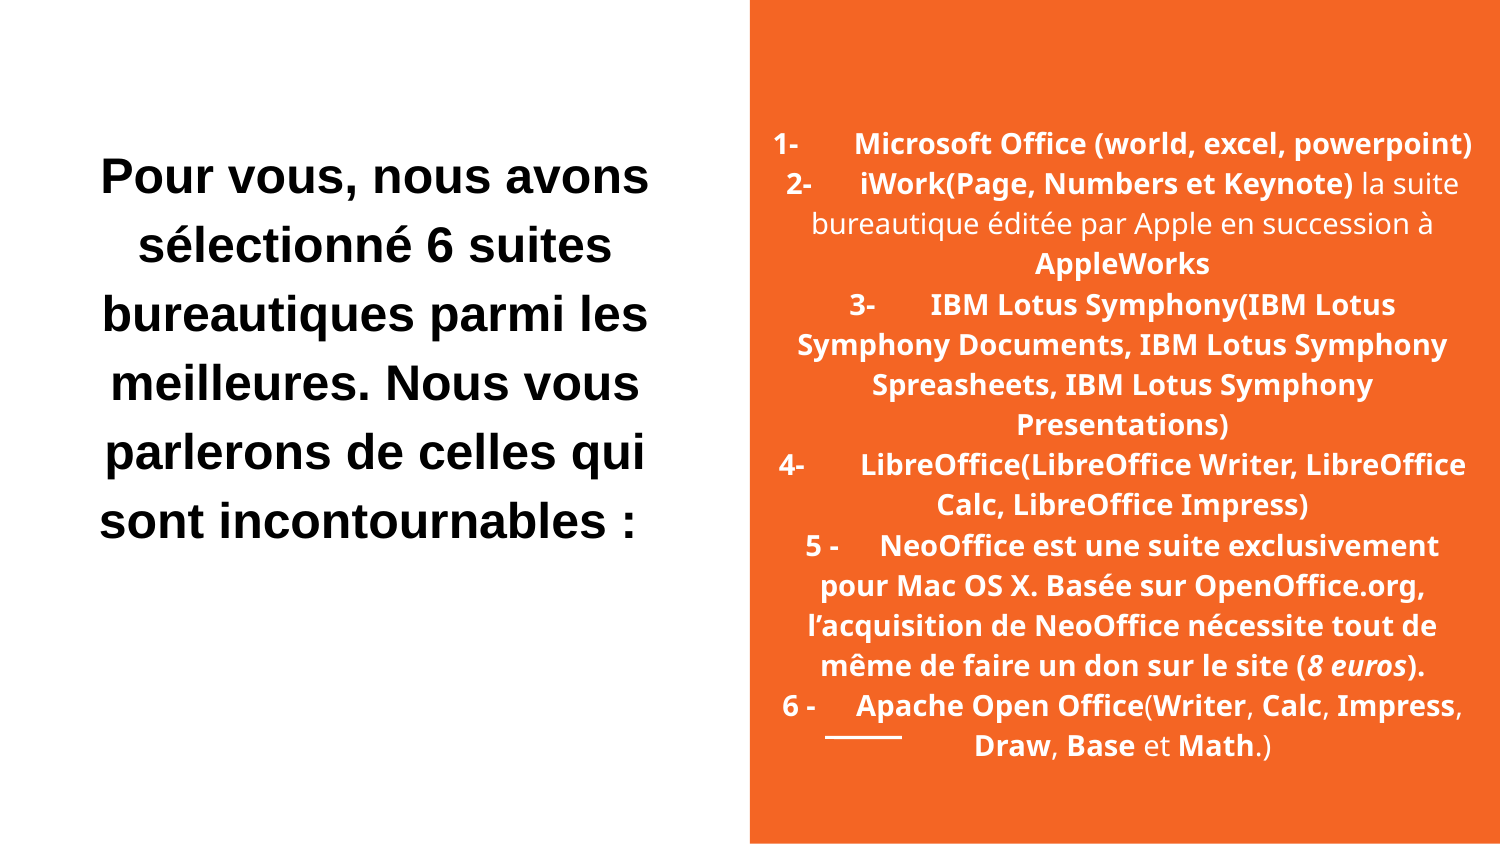

# Pour vous, nous avons sélectionné 6 suites bureautiques parmi les meilleures. Nous vous parlerons de celles qui sont incontournables :
1-	 Microsoft Office (world, excel, powerpoint)
2-	iWork(Page, Numbers et Keynote) la suite bureautique éditée par Apple en succession à AppleWorks
3-	 IBM Lotus Symphony(IBM Lotus Symphony Documents, IBM Lotus Symphony Spreasheets, IBM Lotus Symphony Presentations)
4-	 LibreOffice(LibreOffice Writer, LibreOffice Calc, LibreOffice Impress)
5 -	NeoOffice est une suite exclusivement pour Mac OS X. Basée sur OpenOffice.org, l’acquisition de NeoOffice nécessite tout de même de faire un don sur le site (8 euros).
6 -	Apache Open Office(Writer, Calc, Impress, Draw, Base et Math.)